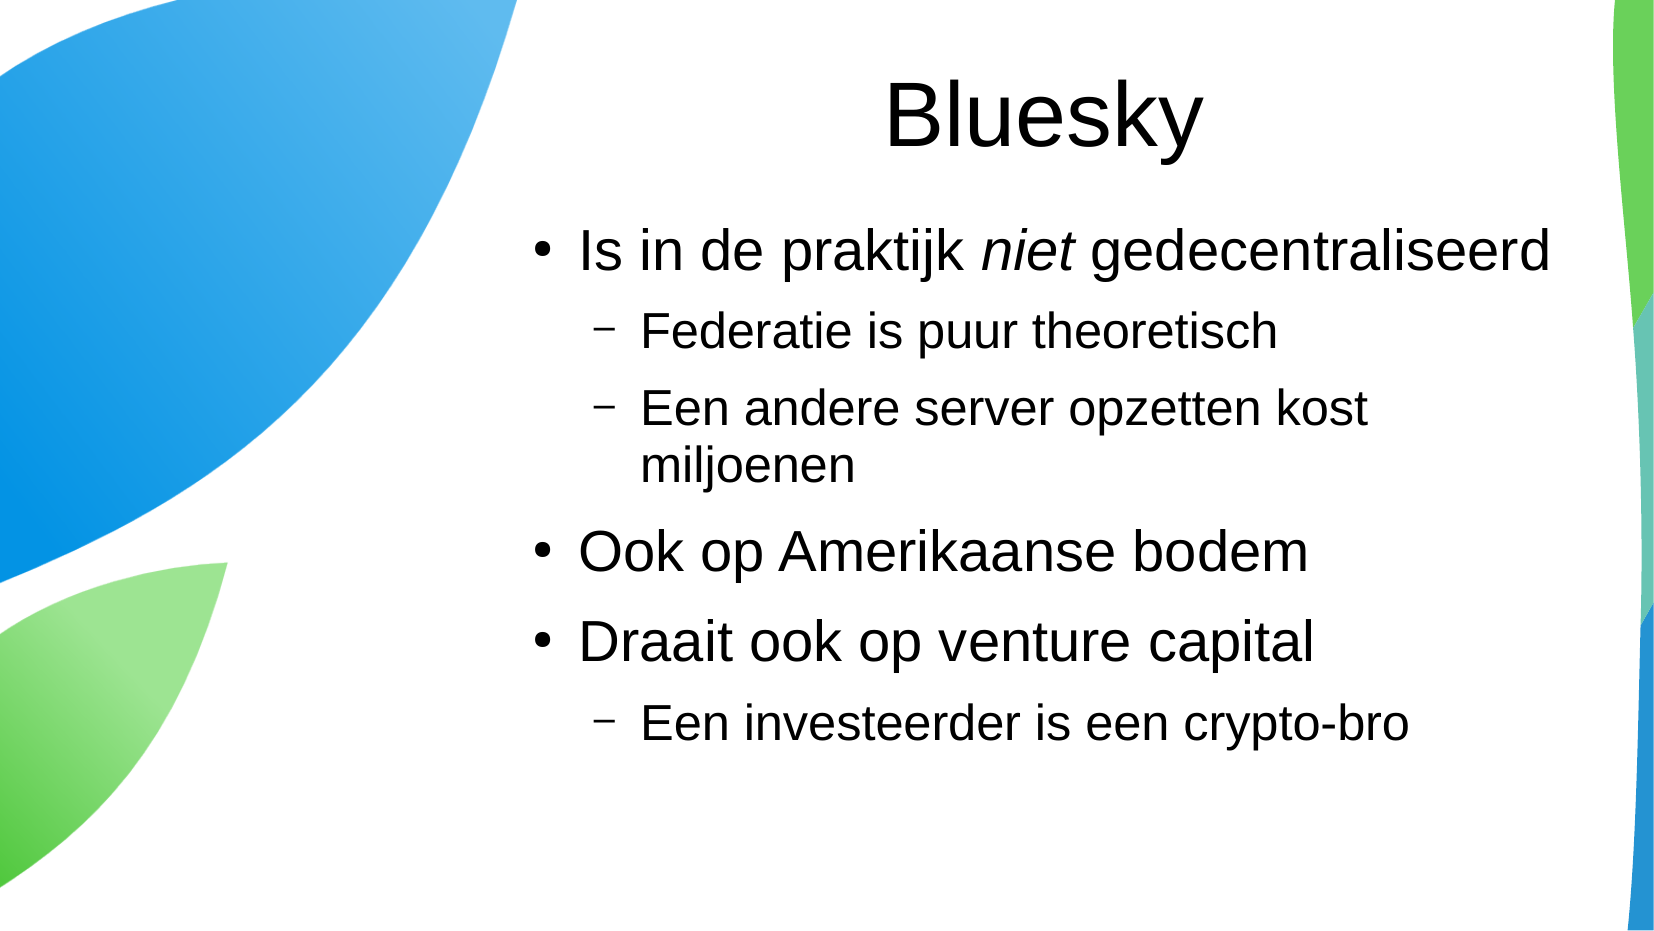

# Bluesky
Is in de praktijk niet gedecentraliseerd
Federatie is puur theoretisch
Een andere server opzetten kost miljoenen
Ook op Amerikaanse bodem
Draait ook op venture capital
Een investeerder is een crypto-bro